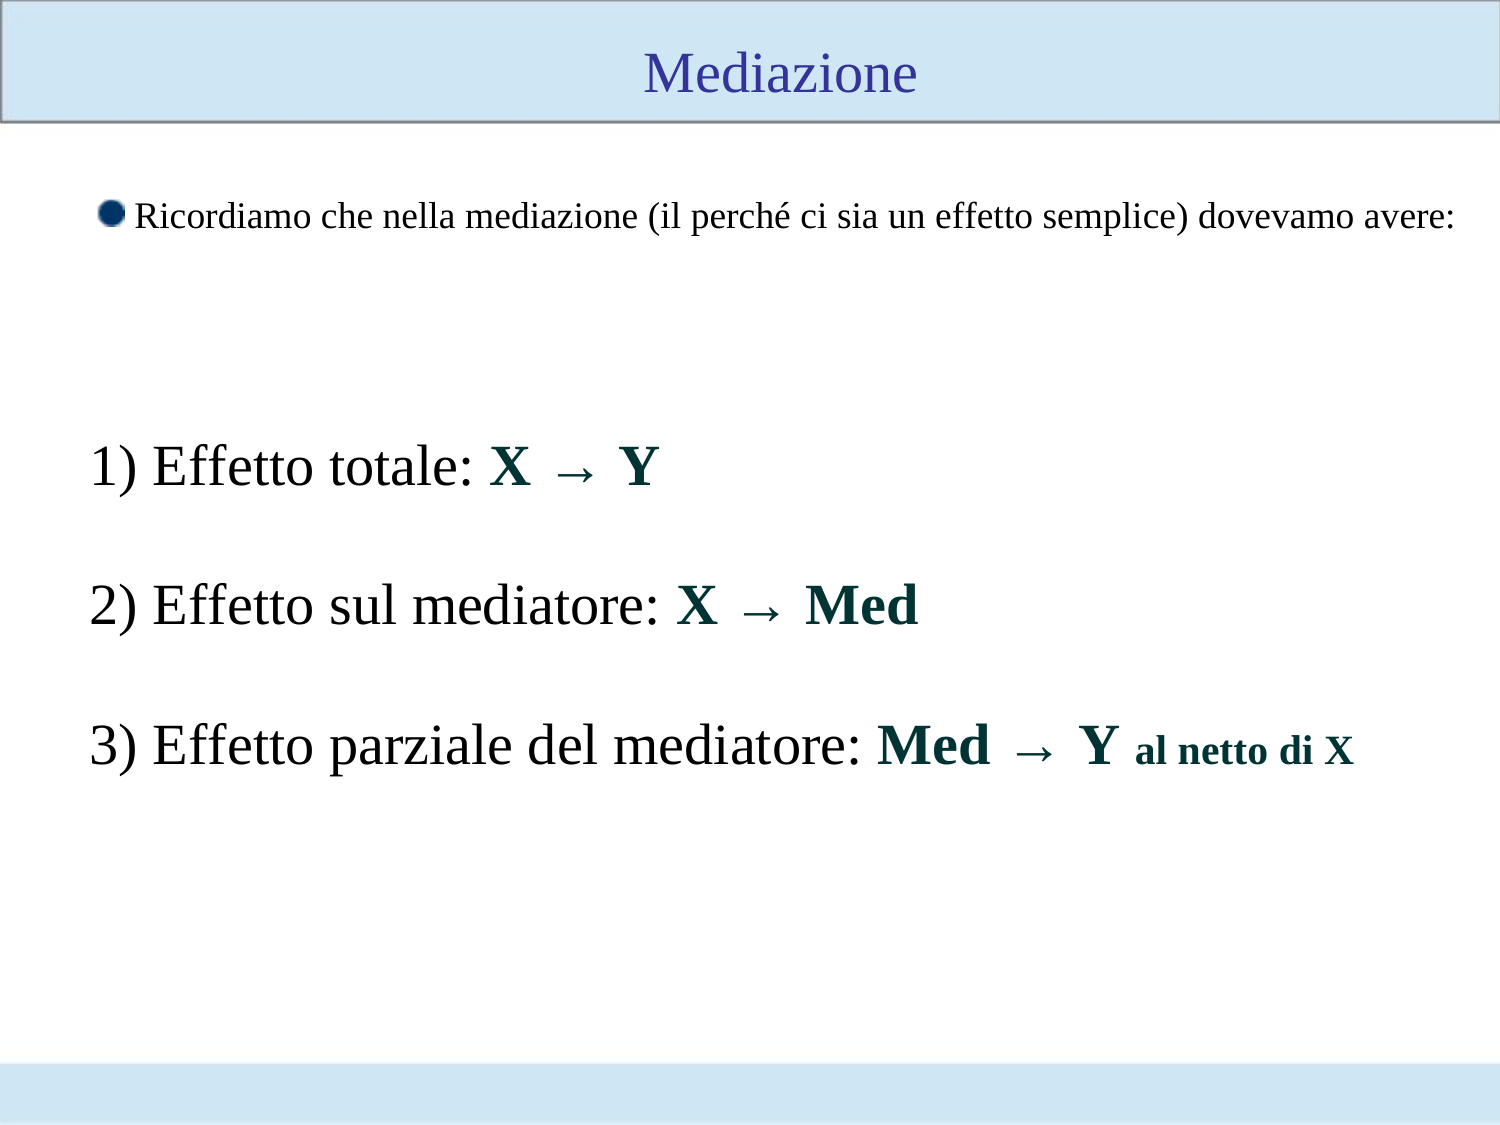

# Mediazione
 Ricordiamo che nella mediazione (il perché ci sia un effetto semplice) dovevamo avere:
1) Effetto totale: X → Y
2) Effetto sul mediatore: X → Med
3) Effetto parziale del mediatore: Med → Y al netto di X